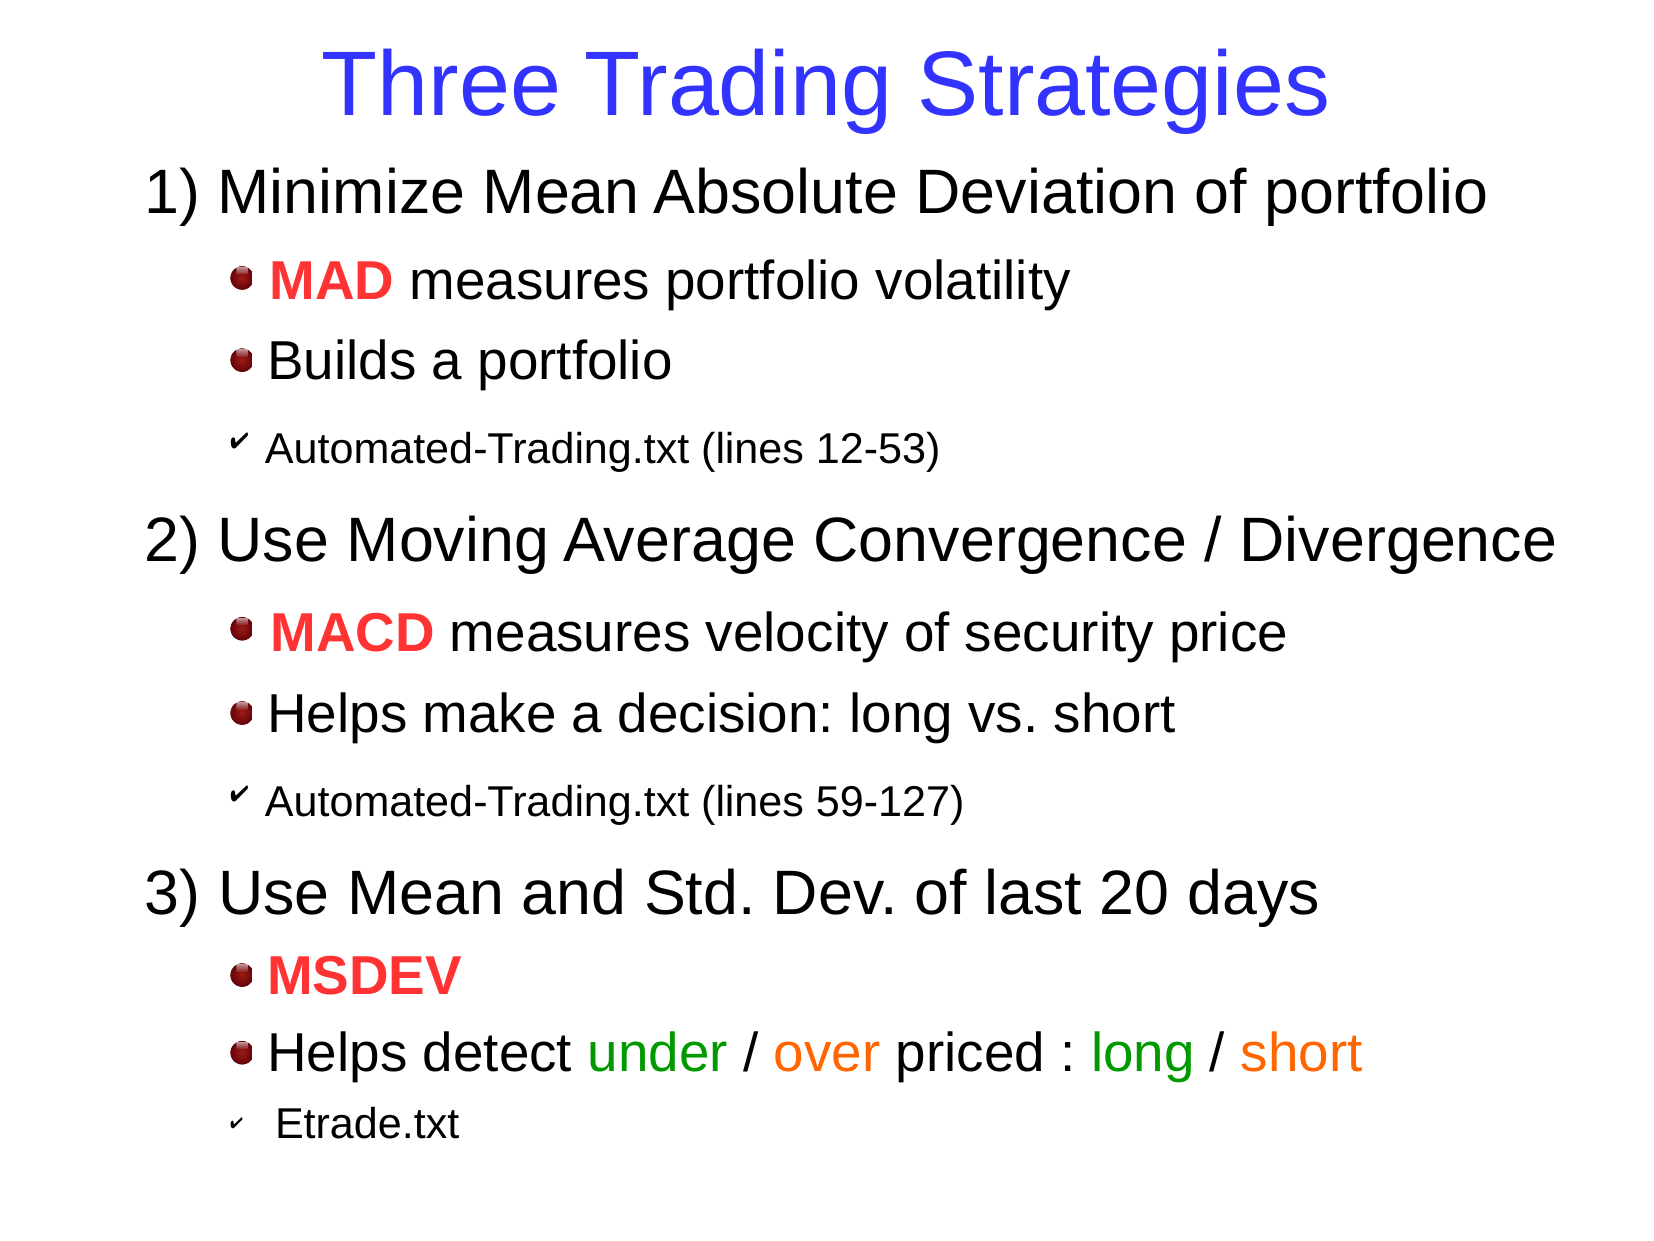

# Three Trading Strategies
1) Minimize Mean Absolute Deviation of portfolio
 MAD measures portfolio volatility
 Builds a portfolio
 Automated-Trading.txt (lines 12-53)
2) Use Moving Average Convergence / Divergence
 MACD measures velocity of security price
 Helps make a decision: long vs. short
 Automated-Trading.txt (lines 59-127)
 3) Use Mean and Std. Dev. of last 20 days
 MSDEV
 Helps detect under / over priced : long / short
Etrade.txt